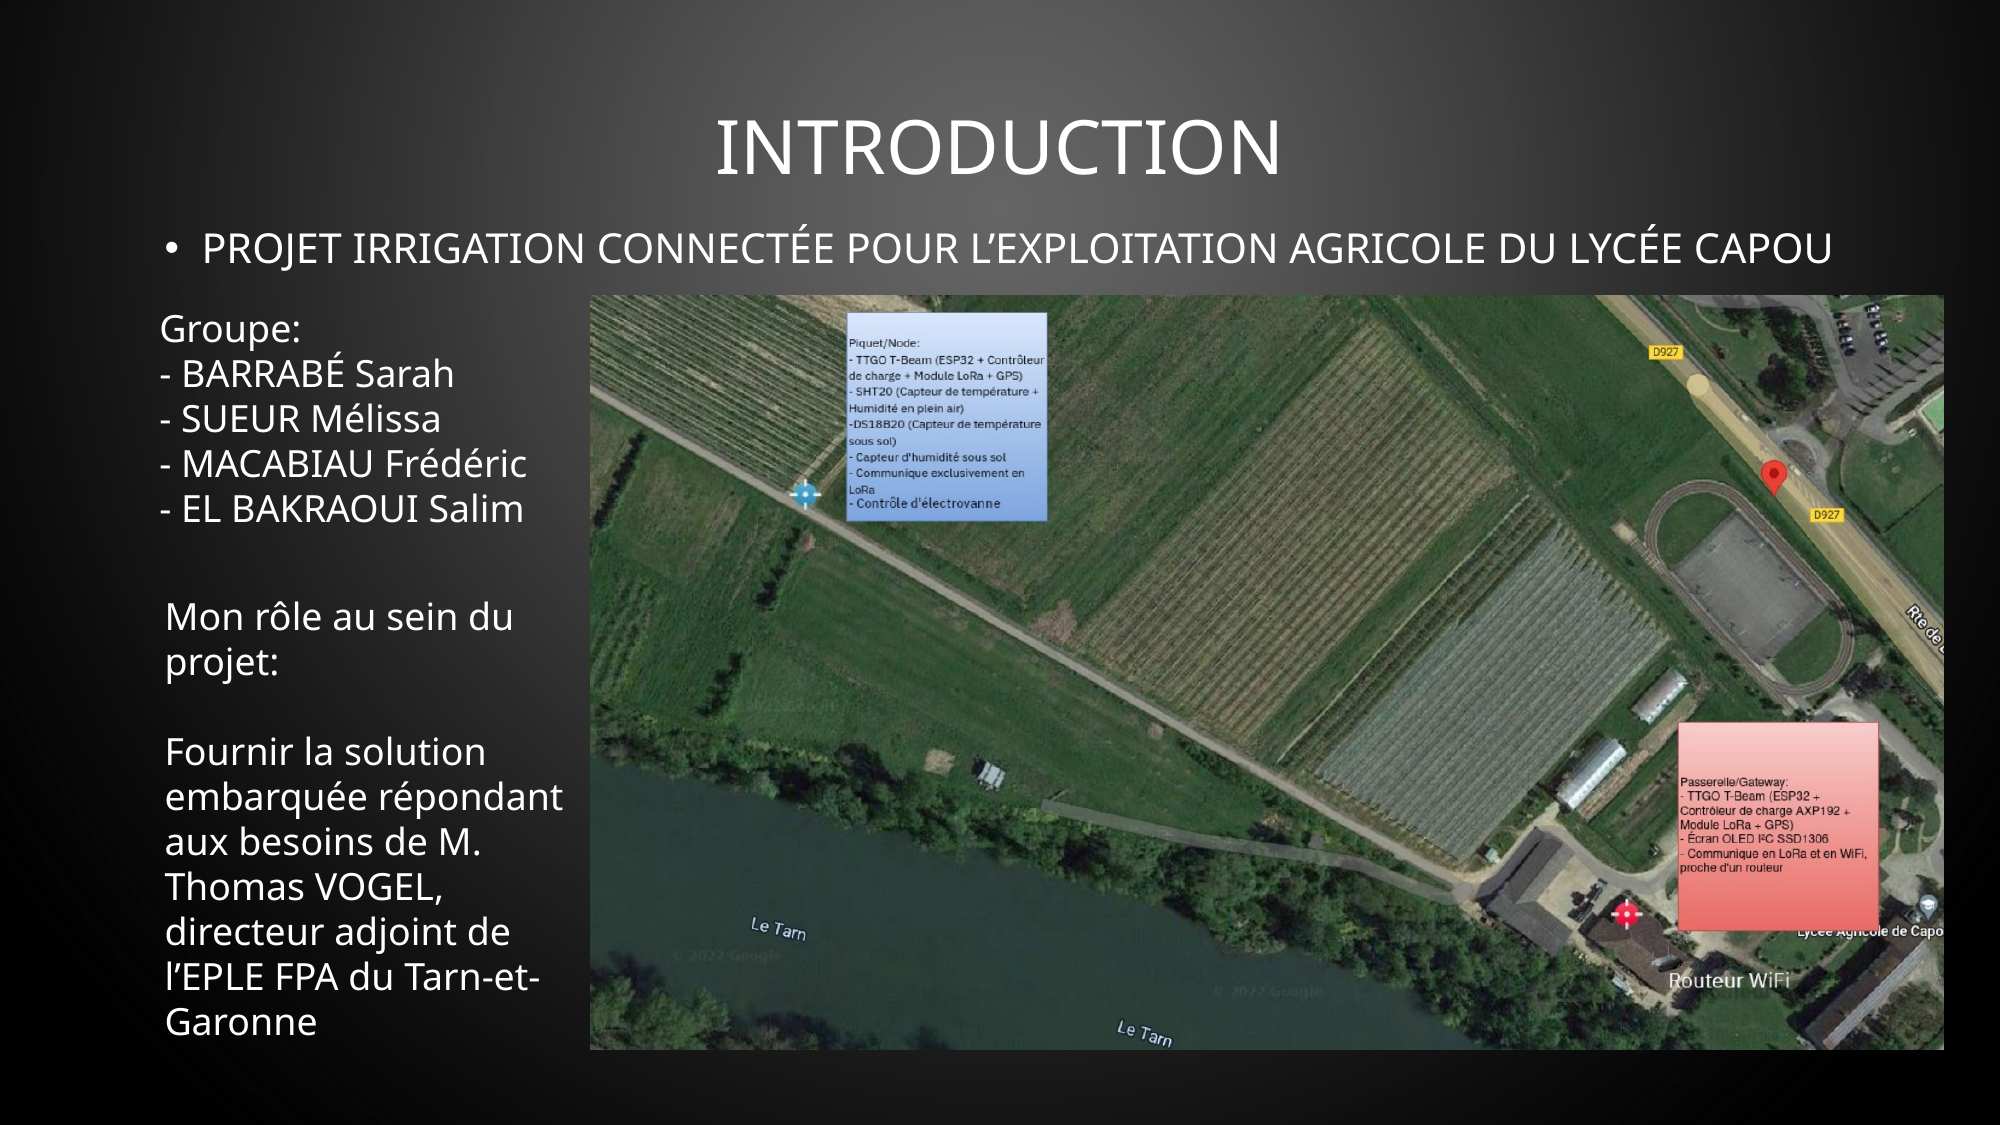

# Introduction
Projet Irrigation Connectée pour l’exploitation AGRICOLE DU Lycée Capou
Groupe:
- BARRABÉ Sarah
- SUEUR Mélissa
- MACABIAU Frédéric
- EL BAKRAOUI Salim
Mon rôle au sein du projet:
Fournir la solution embarquée répondant aux besoins de M. Thomas VOGEL, directeur adjoint de l’EPLE FPA du Tarn-et-Garonne
3